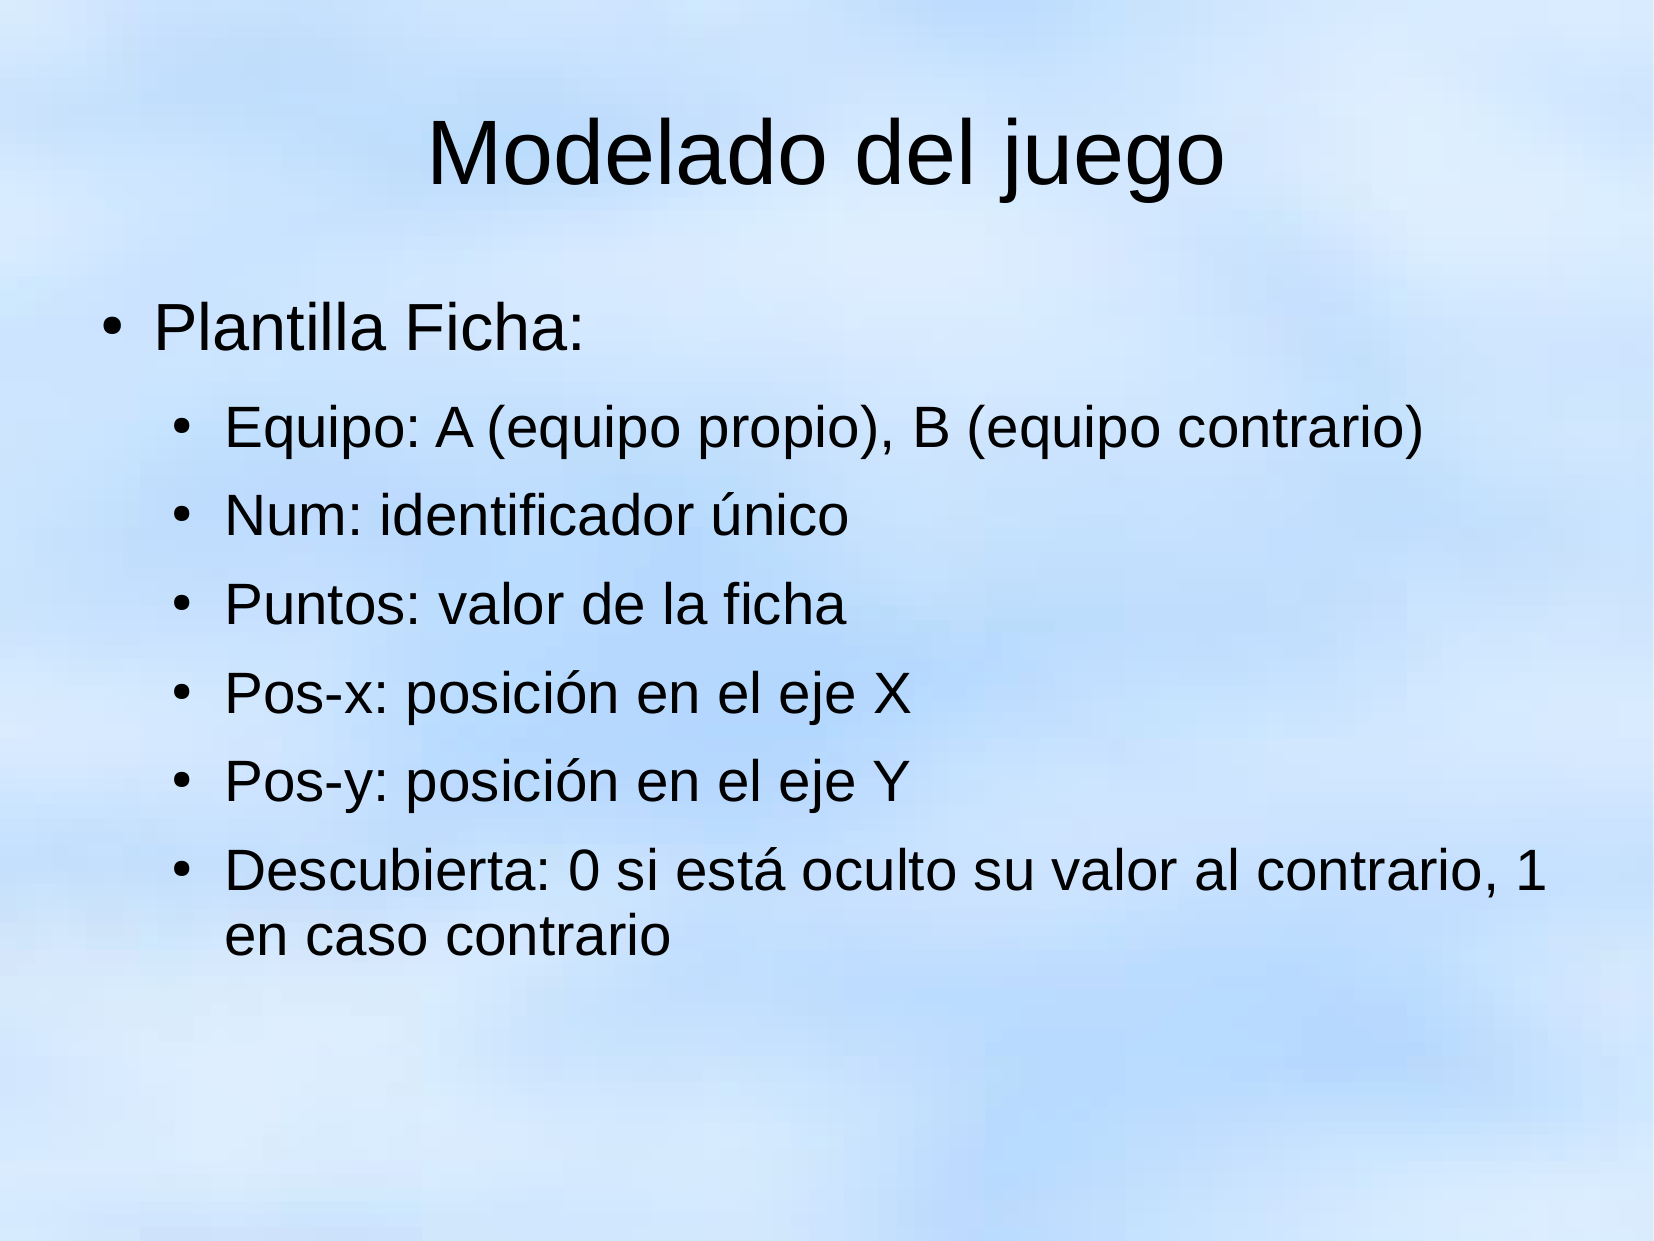

# Modelado del juego
Plantilla Ficha:
Equipo: A (equipo propio), B (equipo contrario)
Num: identificador único
Puntos: valor de la ficha
Pos-x: posición en el eje X
Pos-y: posición en el eje Y
Descubierta: 0 si está oculto su valor al contrario, 1 en caso contrario